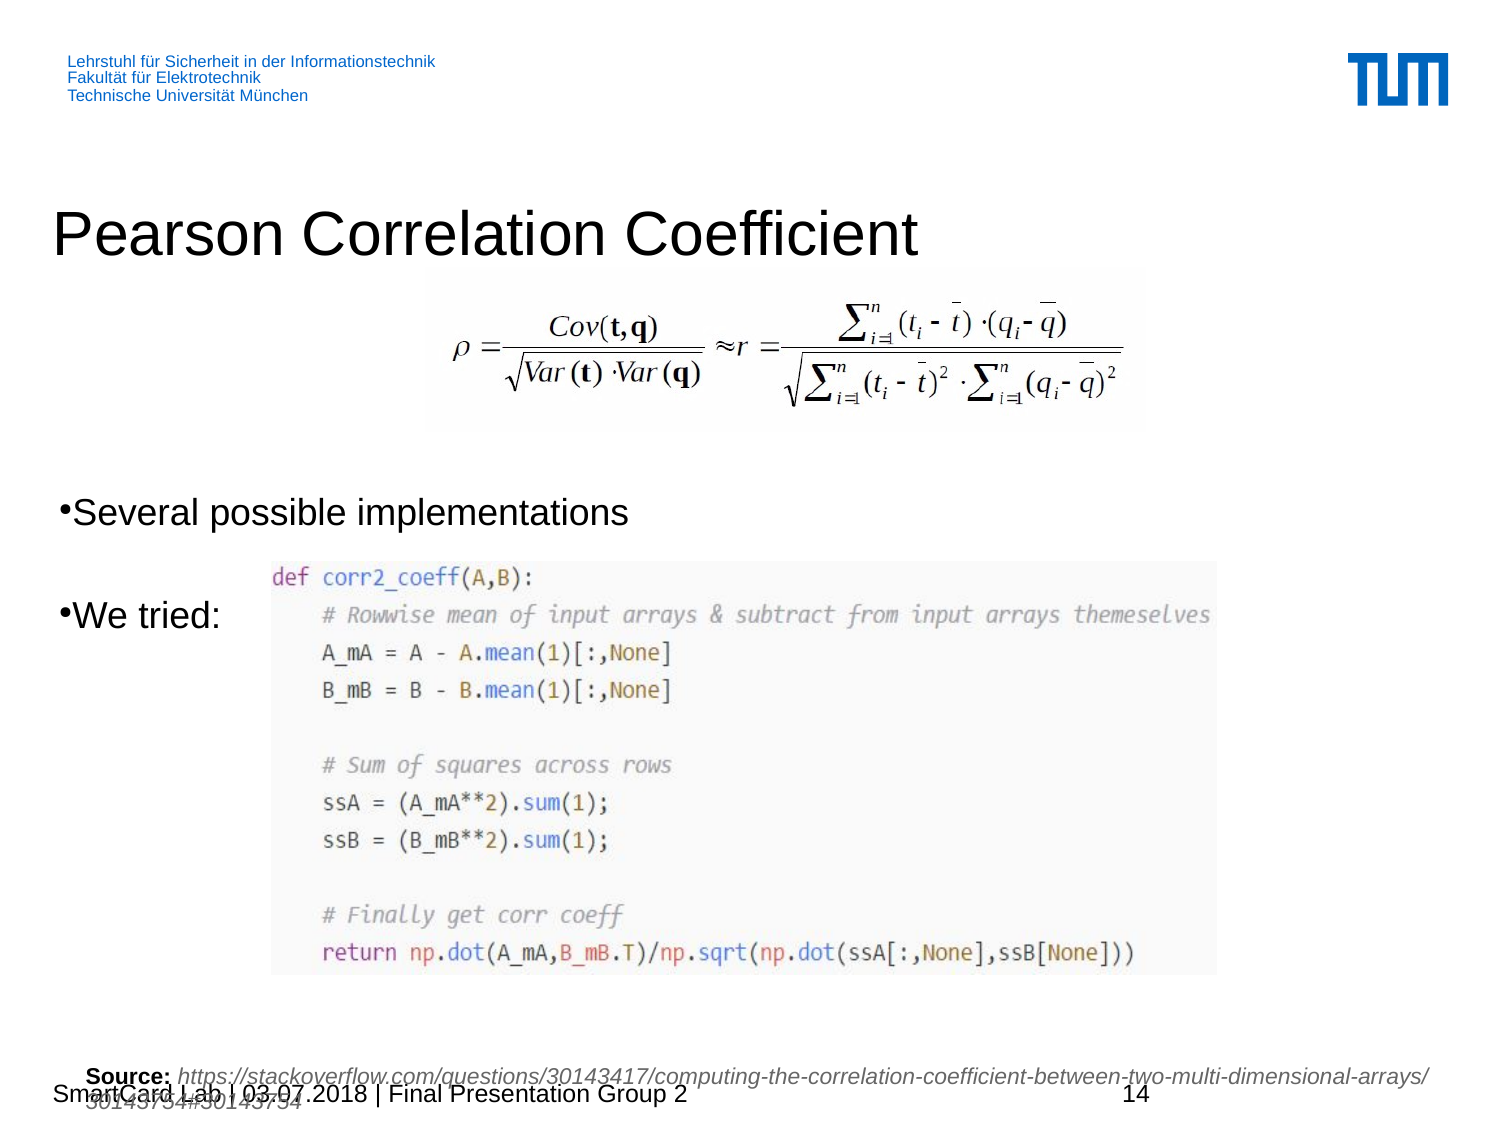

Several possible implementations
We tried:					Direct Implementation
# Pearson Correlation Coefficient
Source: https://stackoverflow.com/questions/30143417/computing-the-correlation-coefficient-between-two-multi-dimensional-arrays/30143754#30143754
SmartCard Lab | 03.07.2018 | Final Presentation Group 2